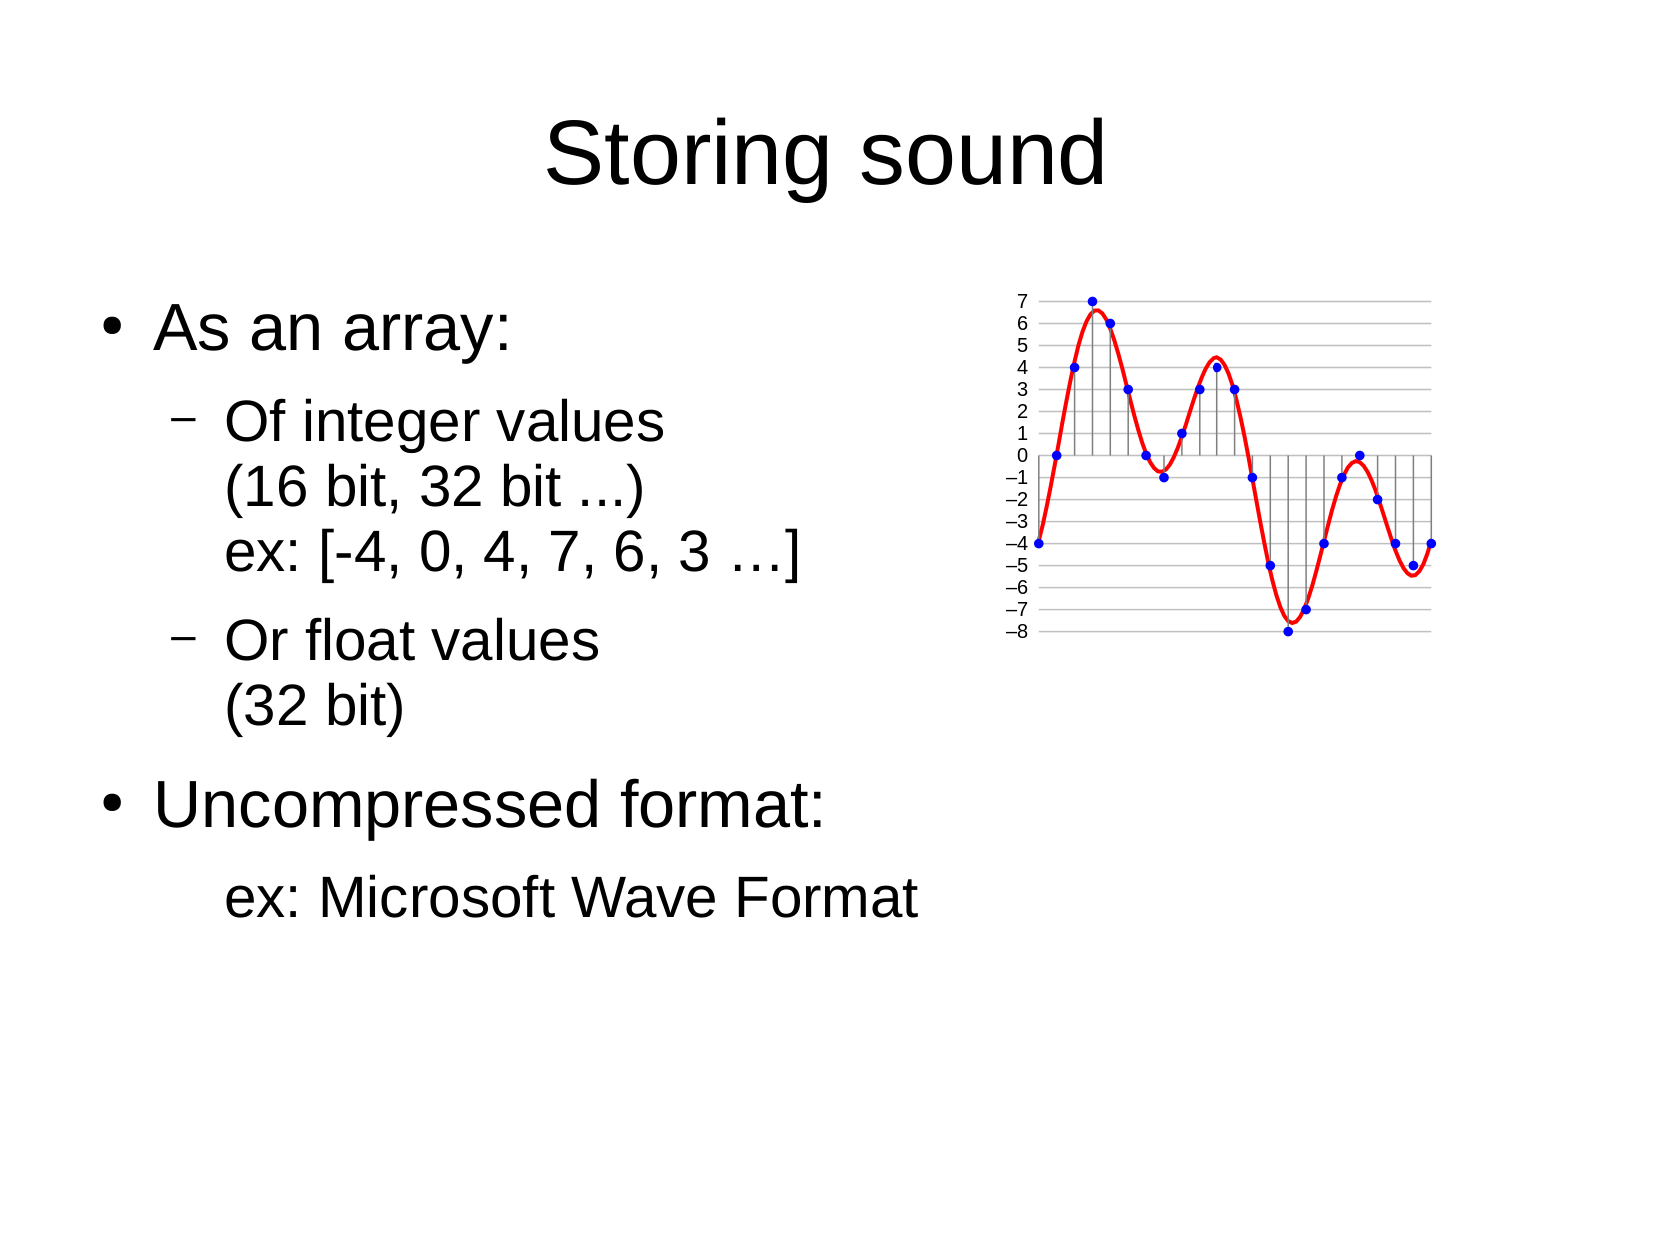

# Storing sound
As an array:
Of integer values
(16 bit, 32 bit ...)
ex: [-4, 0, 4, 7, 6, 3 …]
Or float values
(32 bit)
Uncompressed format:
ex: Microsoft Wave Format